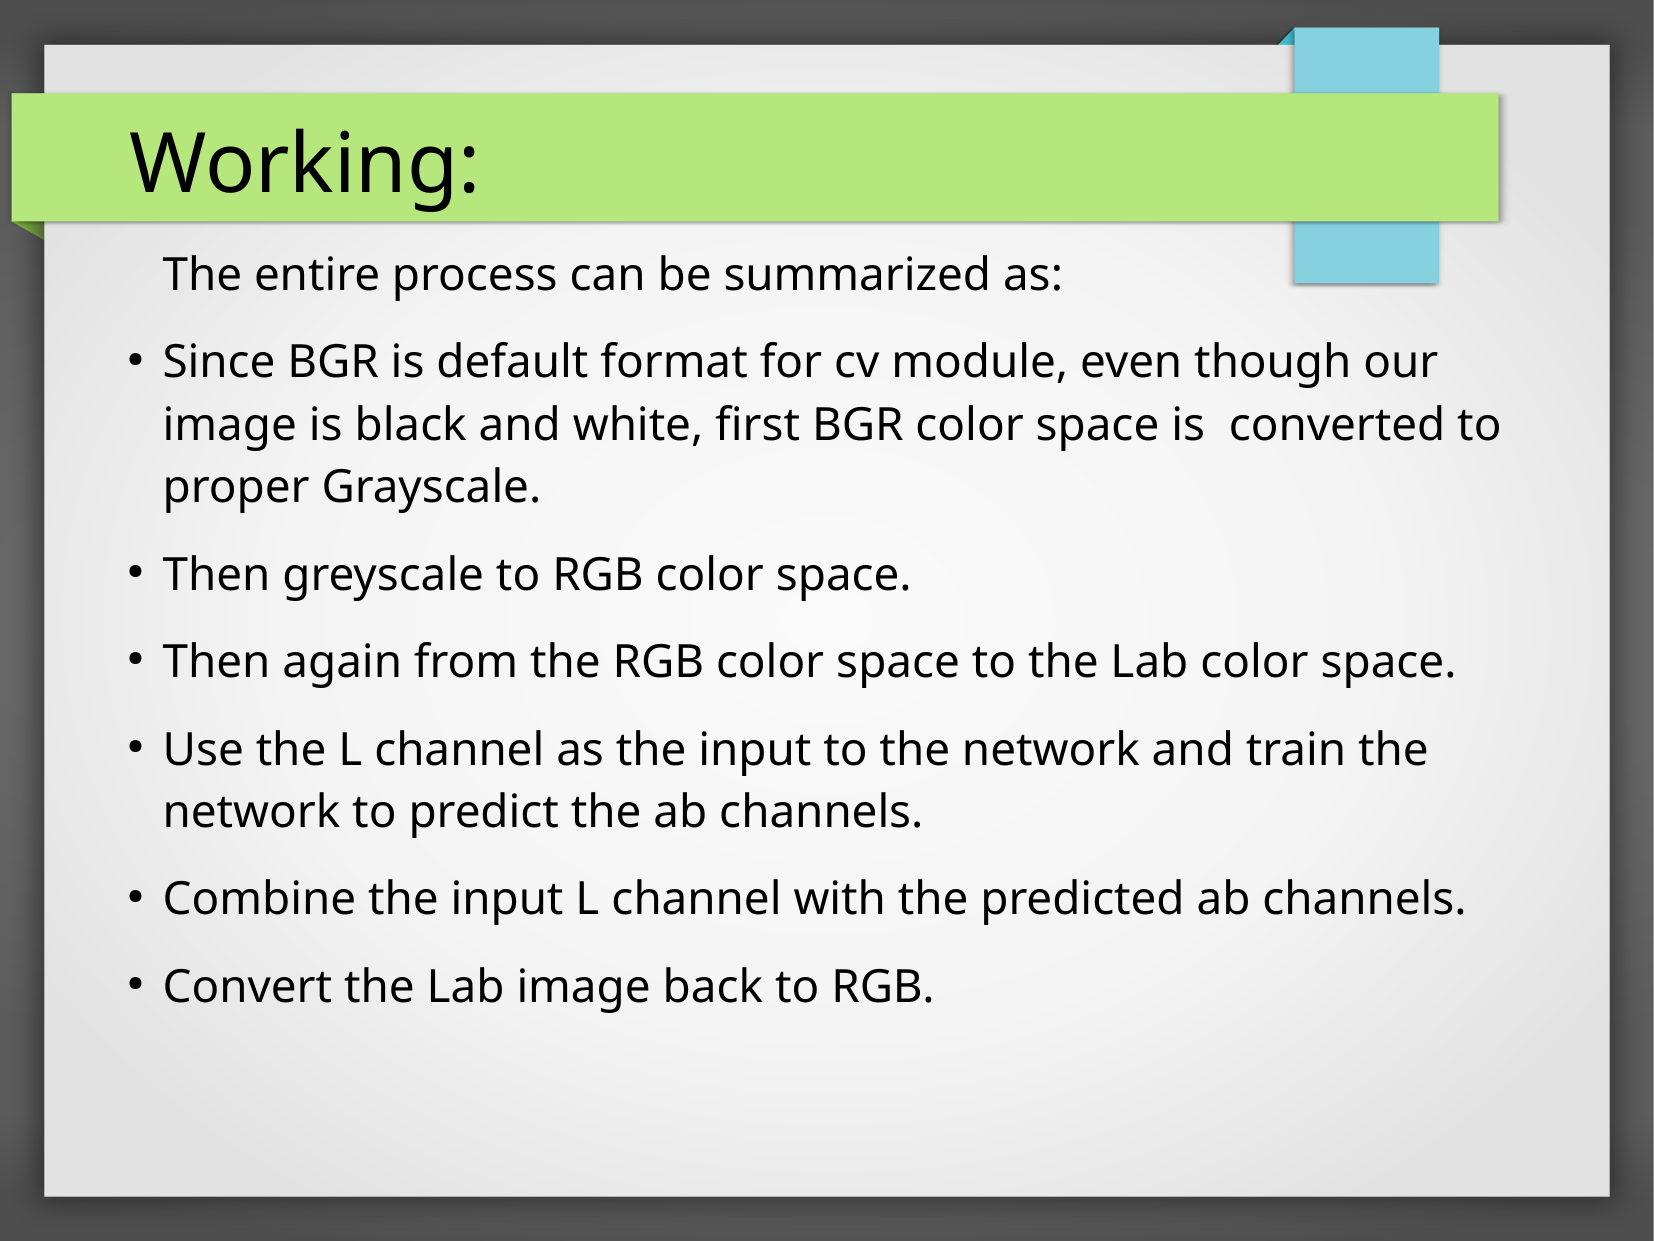

# Working:
The entire process can be summarized as:
Since BGR is default format for cv module, even though our image is black and white, first BGR color space is converted to proper Grayscale.
Then greyscale to RGB color space.
Then again from the RGB color space to the Lab color space.
Use the L channel as the input to the network and train the network to predict the ab channels.
Combine the input L channel with the predicted ab channels.
Convert the Lab image back to RGB.